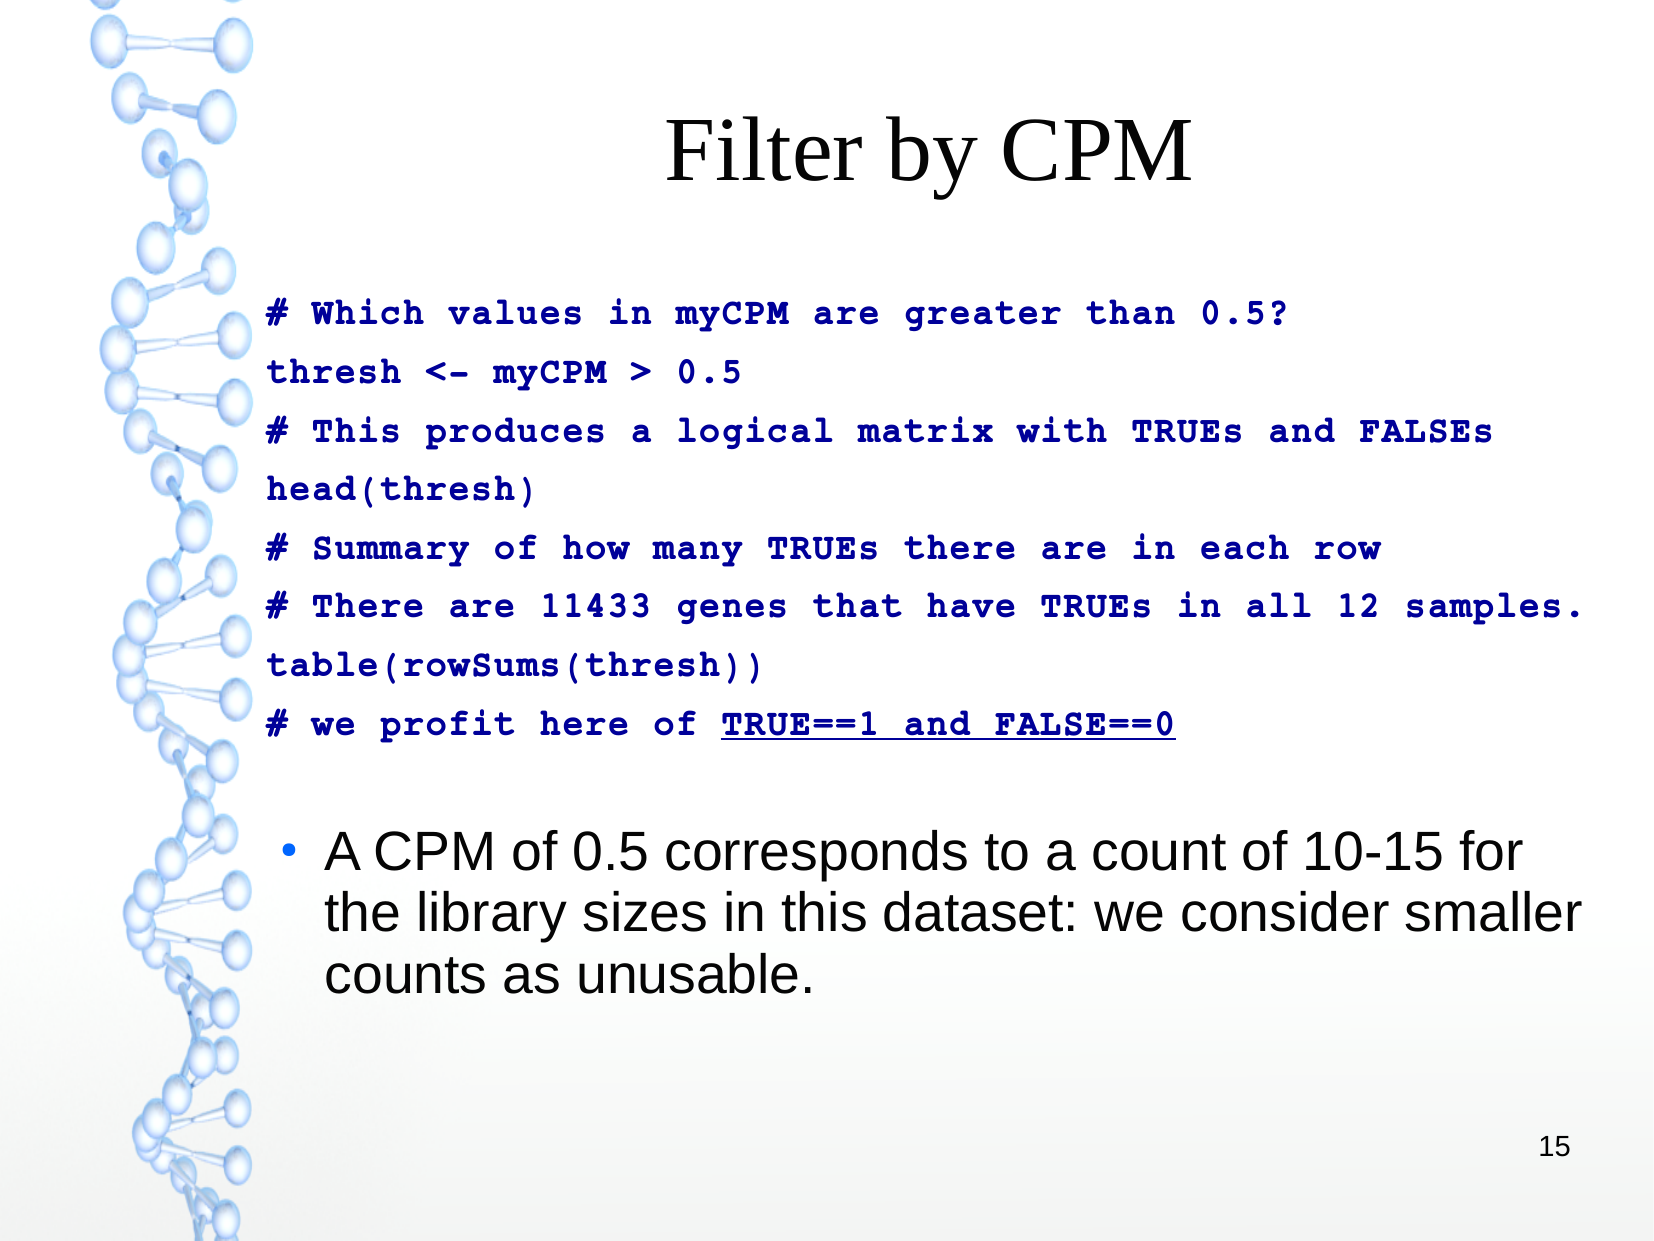

# Filter by CPM
# Which values in myCPM are greater than 0.5?
thresh <- myCPM > 0.5
# This produces a logical matrix with TRUEs and FALSEs
head(thresh)
# Summary of how many TRUEs there are in each row
# There are 11433 genes that have TRUEs in all 12 samples.
table(rowSums(thresh))
# we profit here of TRUE==1 and FALSE==0
A CPM of 0.5 corresponds to a count of 10-15 for the library sizes in this dataset: we consider smaller counts as unusable.
15